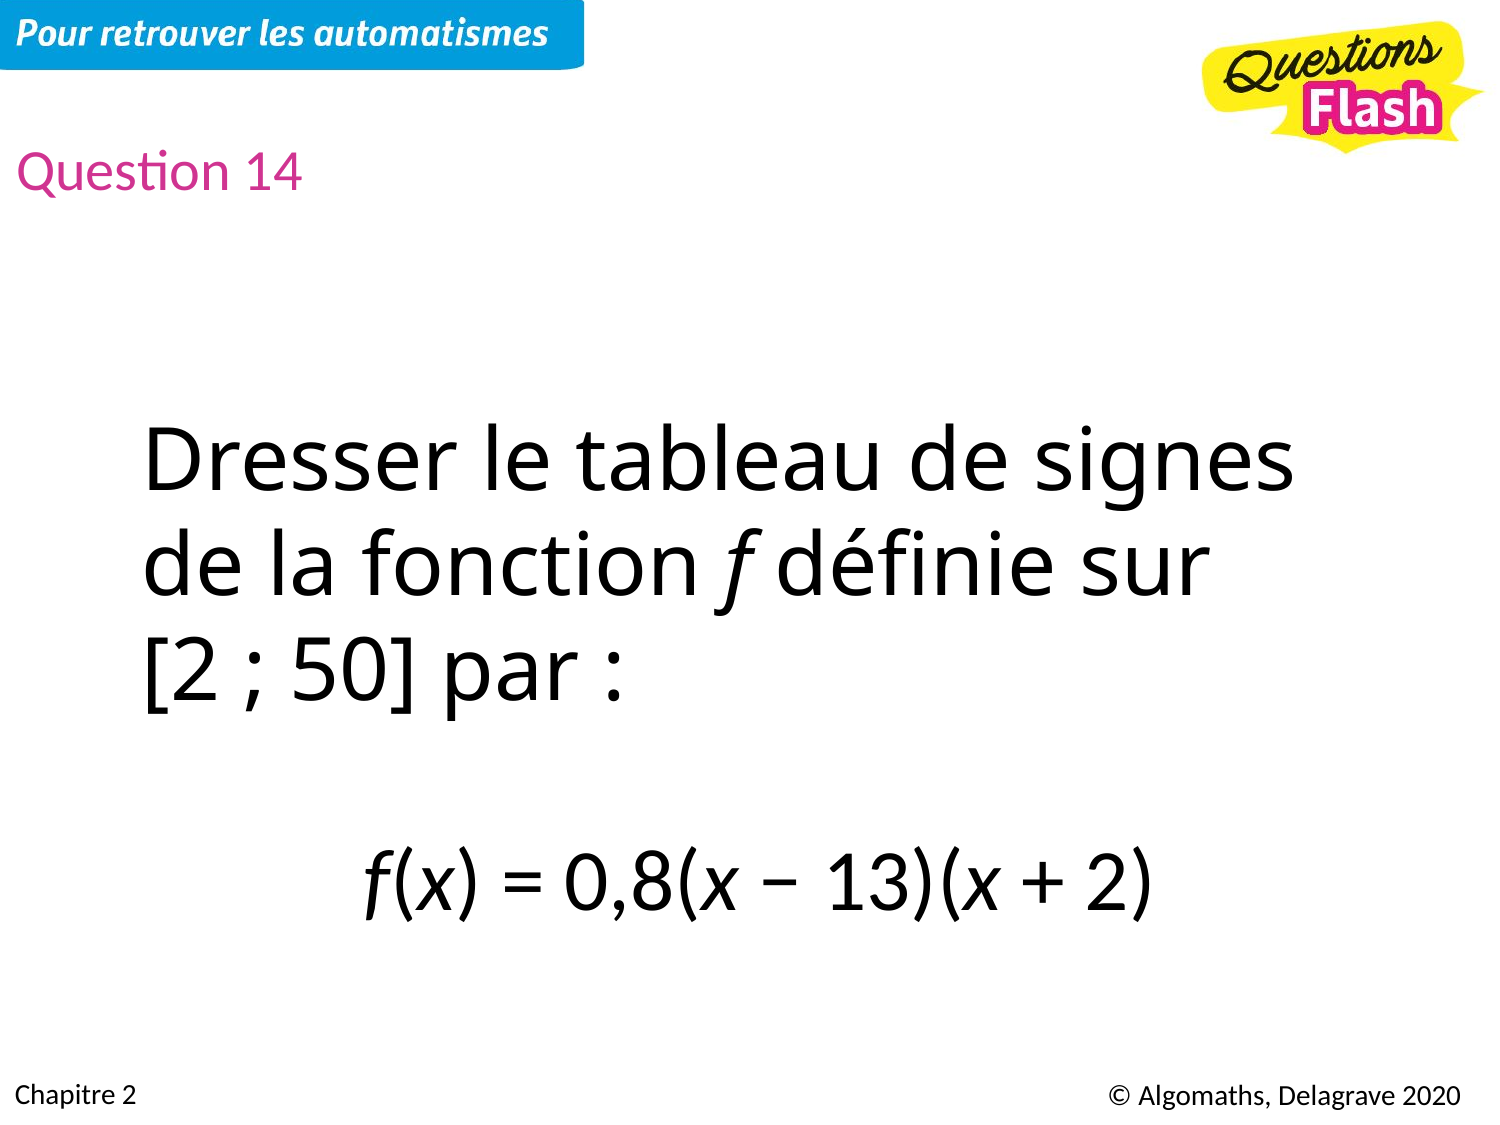

Question 14
Dresser le tableau de signes de la fonction f définie sur [2 ; 50] par :
 f(x) = 0,8(x − 13)(x + 2)